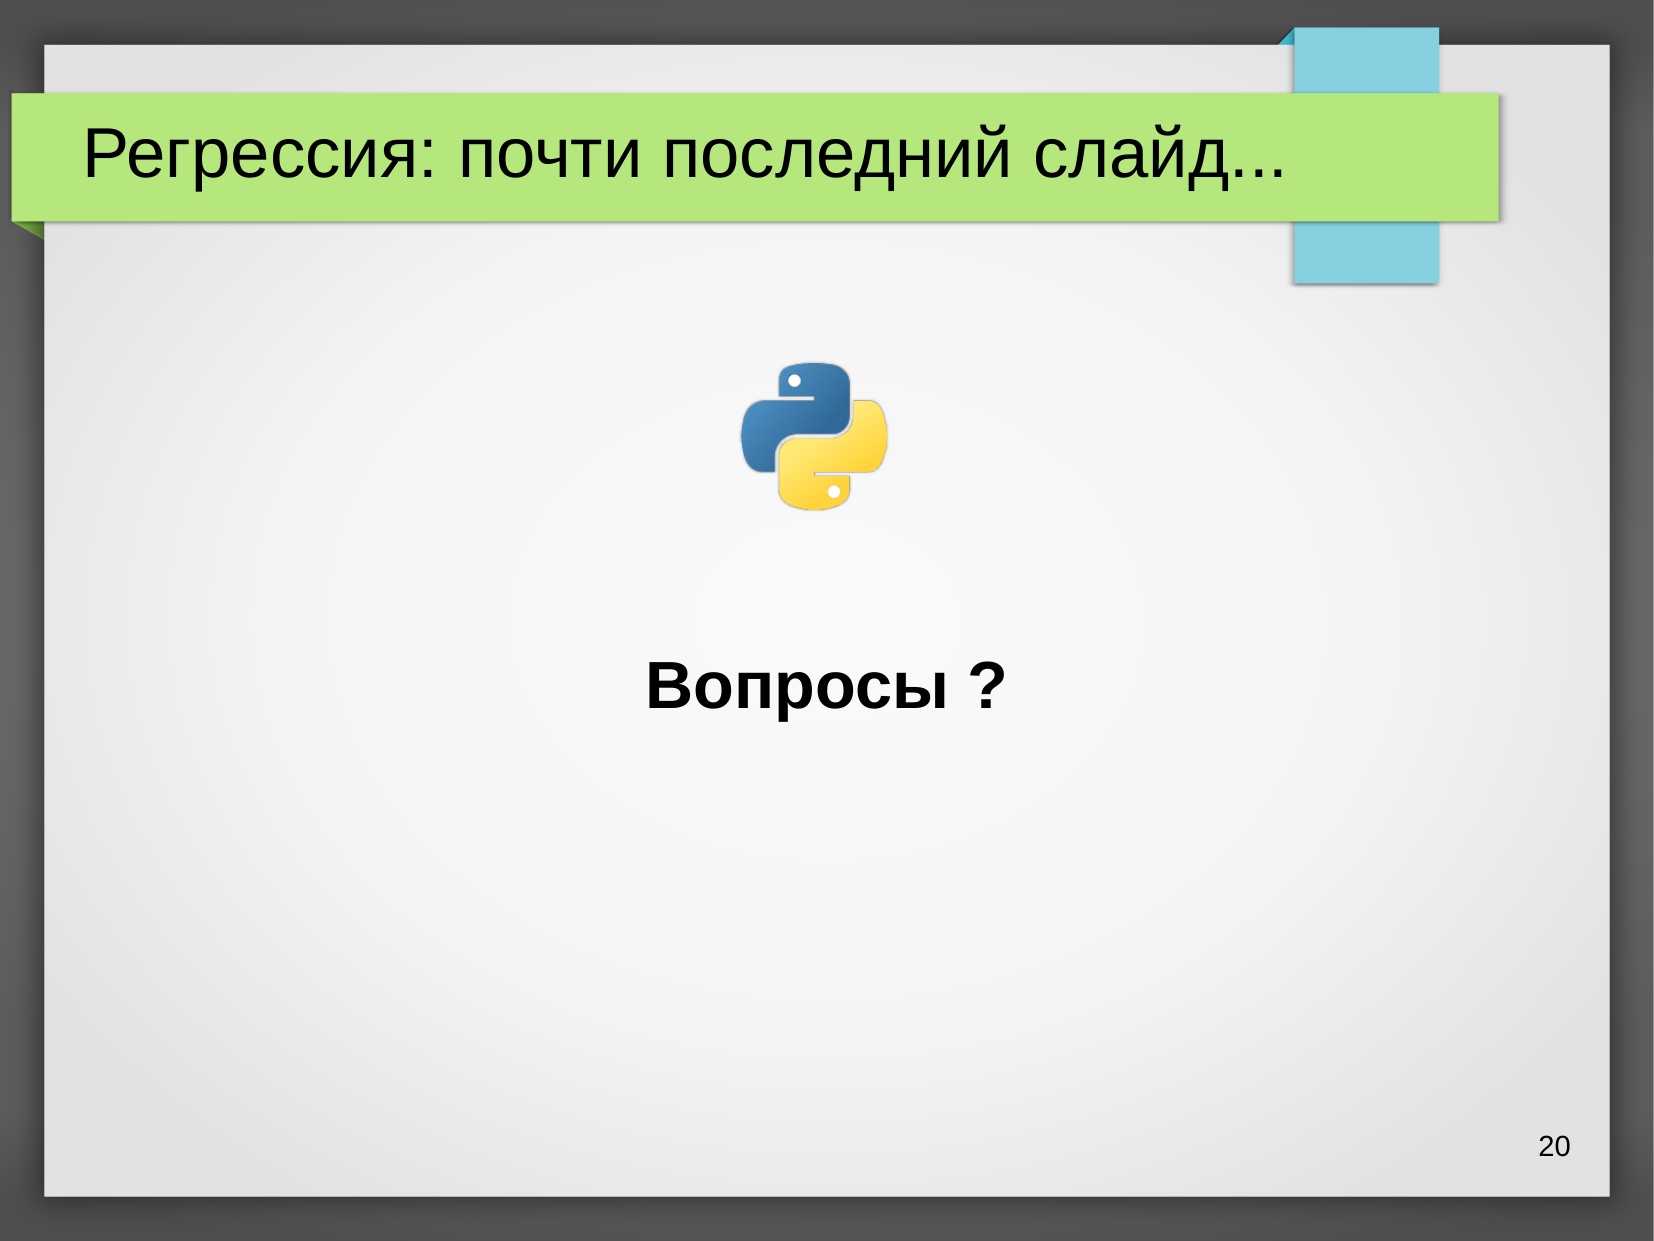

# Регрессия: почти последний слайд...
Вопросы ?
20